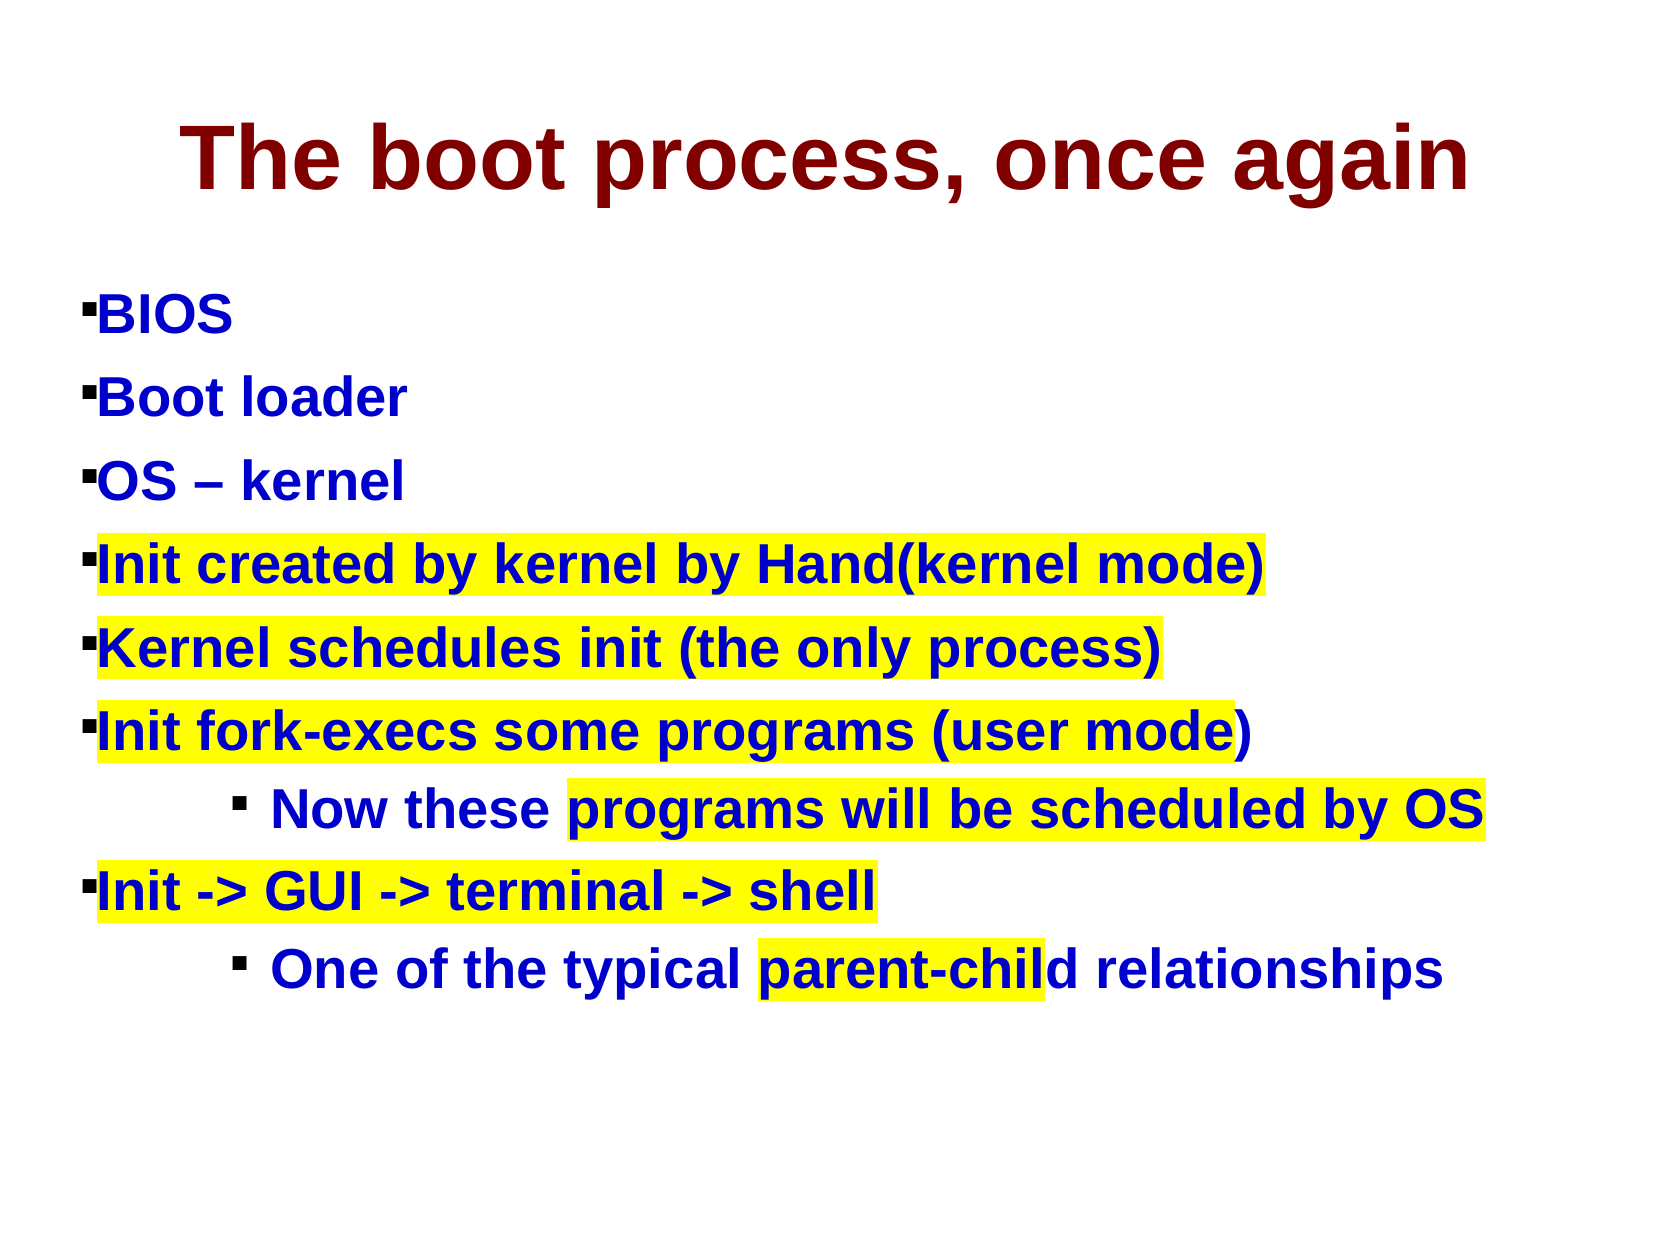

# The boot process, once again
BIOS
Boot loader
OS – kernel
Init created by kernel by Hand(kernel mode)
Kernel schedules init (the only process)
Init fork-execs some programs (user mode)
Now these programs will be scheduled by OS
Init -> GUI -> terminal -> shell
One of the typical parent-child relationships